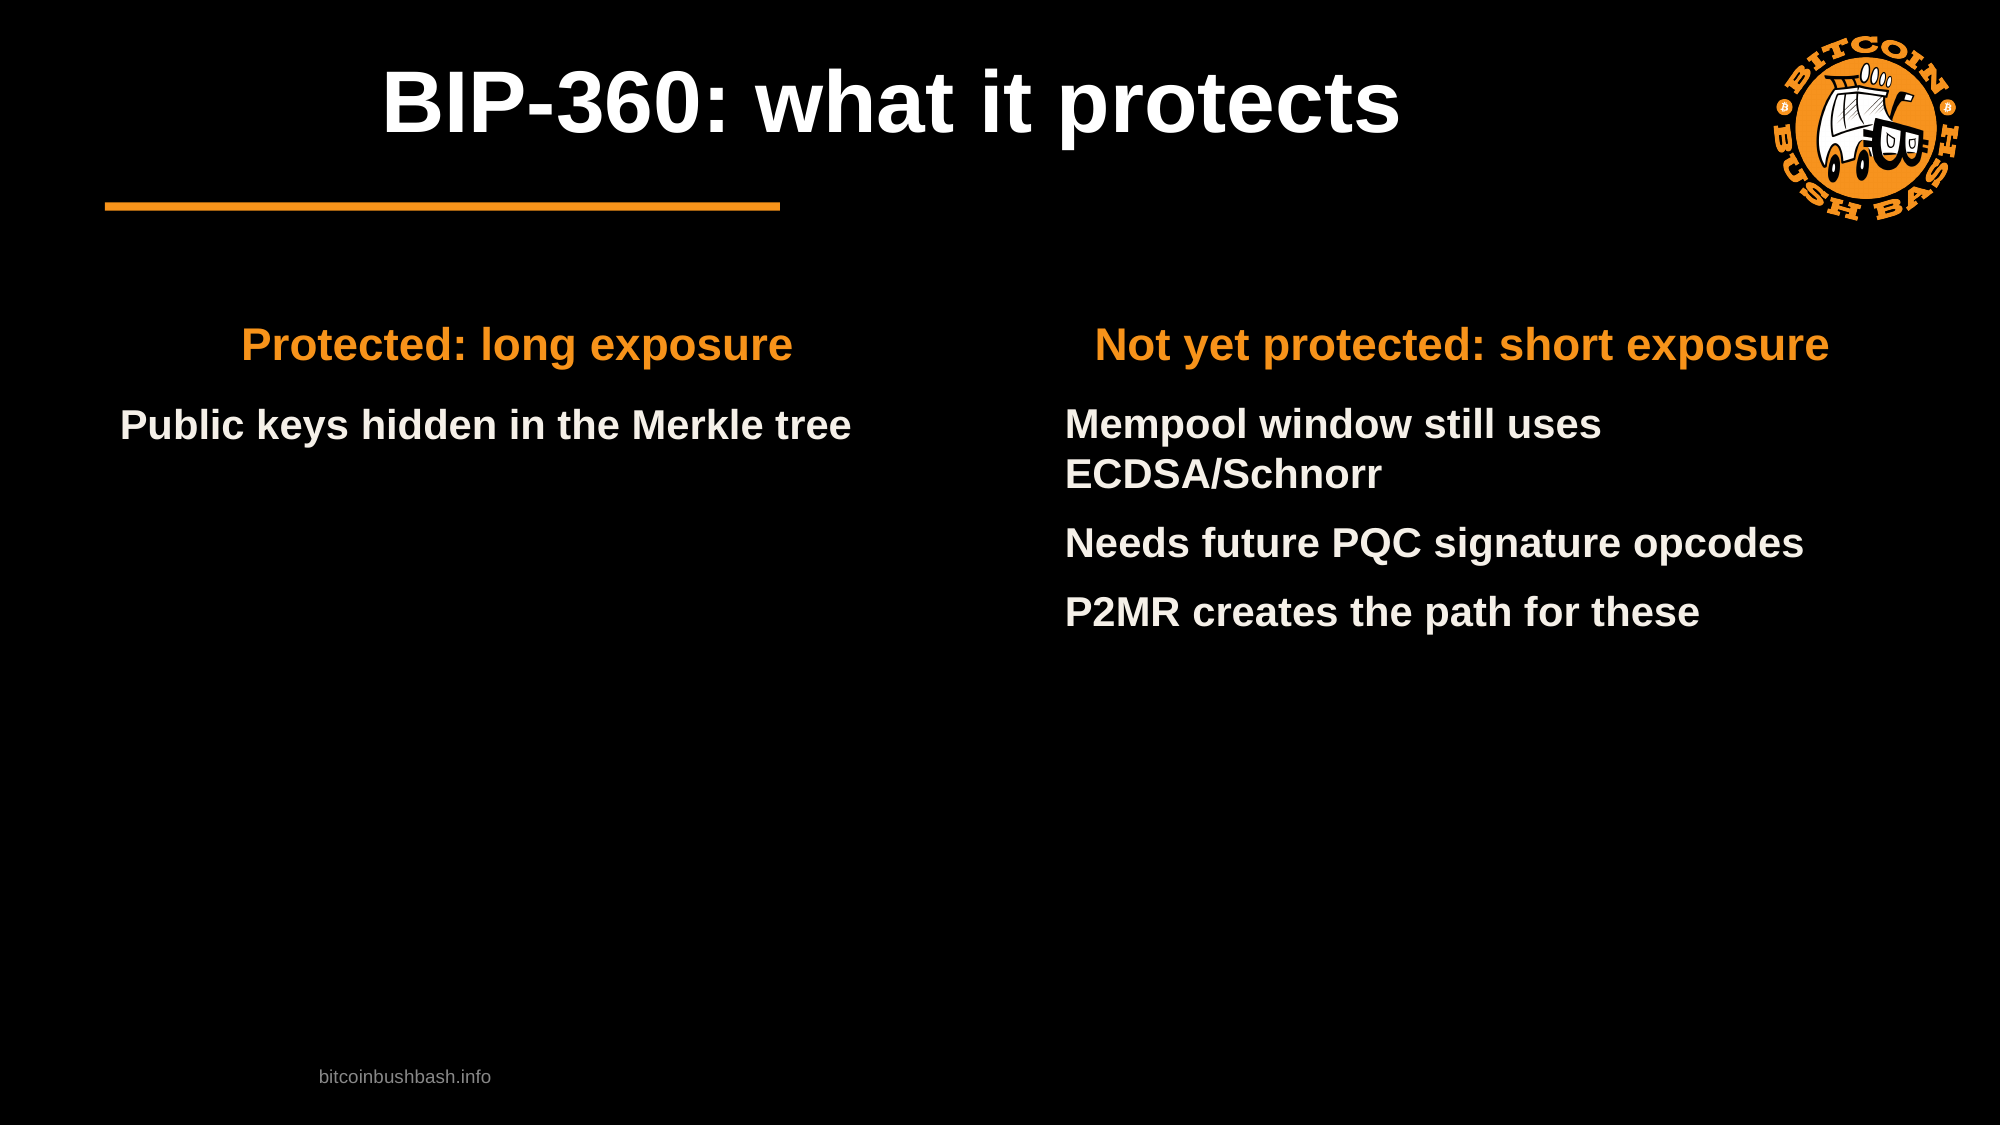

BIP-360: what it protects
Protected: long exposure
Not yet protected: short exposure
Public keys hidden in the Merkle tree
Mempool window still uses ECDSA/Schnorr
Needs future PQC signature opcodes
P2MR creates the path for these
bitcoinbushbash.info